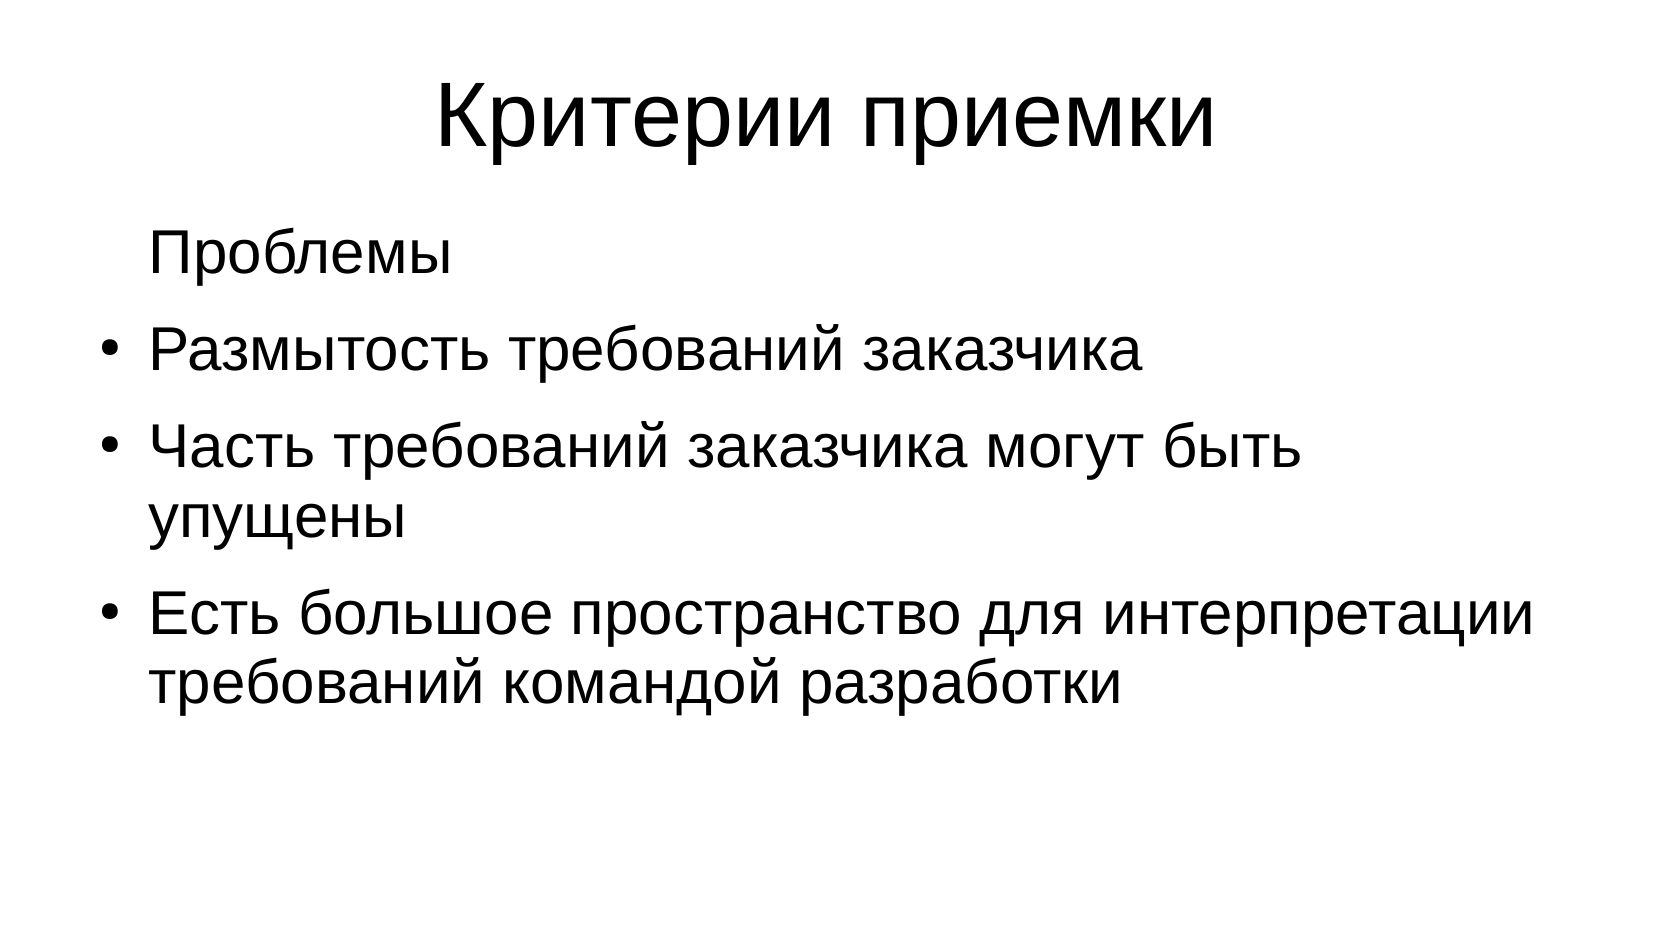

# Критерии приемки
Проблемы
Размытость требований заказчика
Часть требований заказчика могут быть упущены
Есть большое пространство для интерпретации требований командой разработки